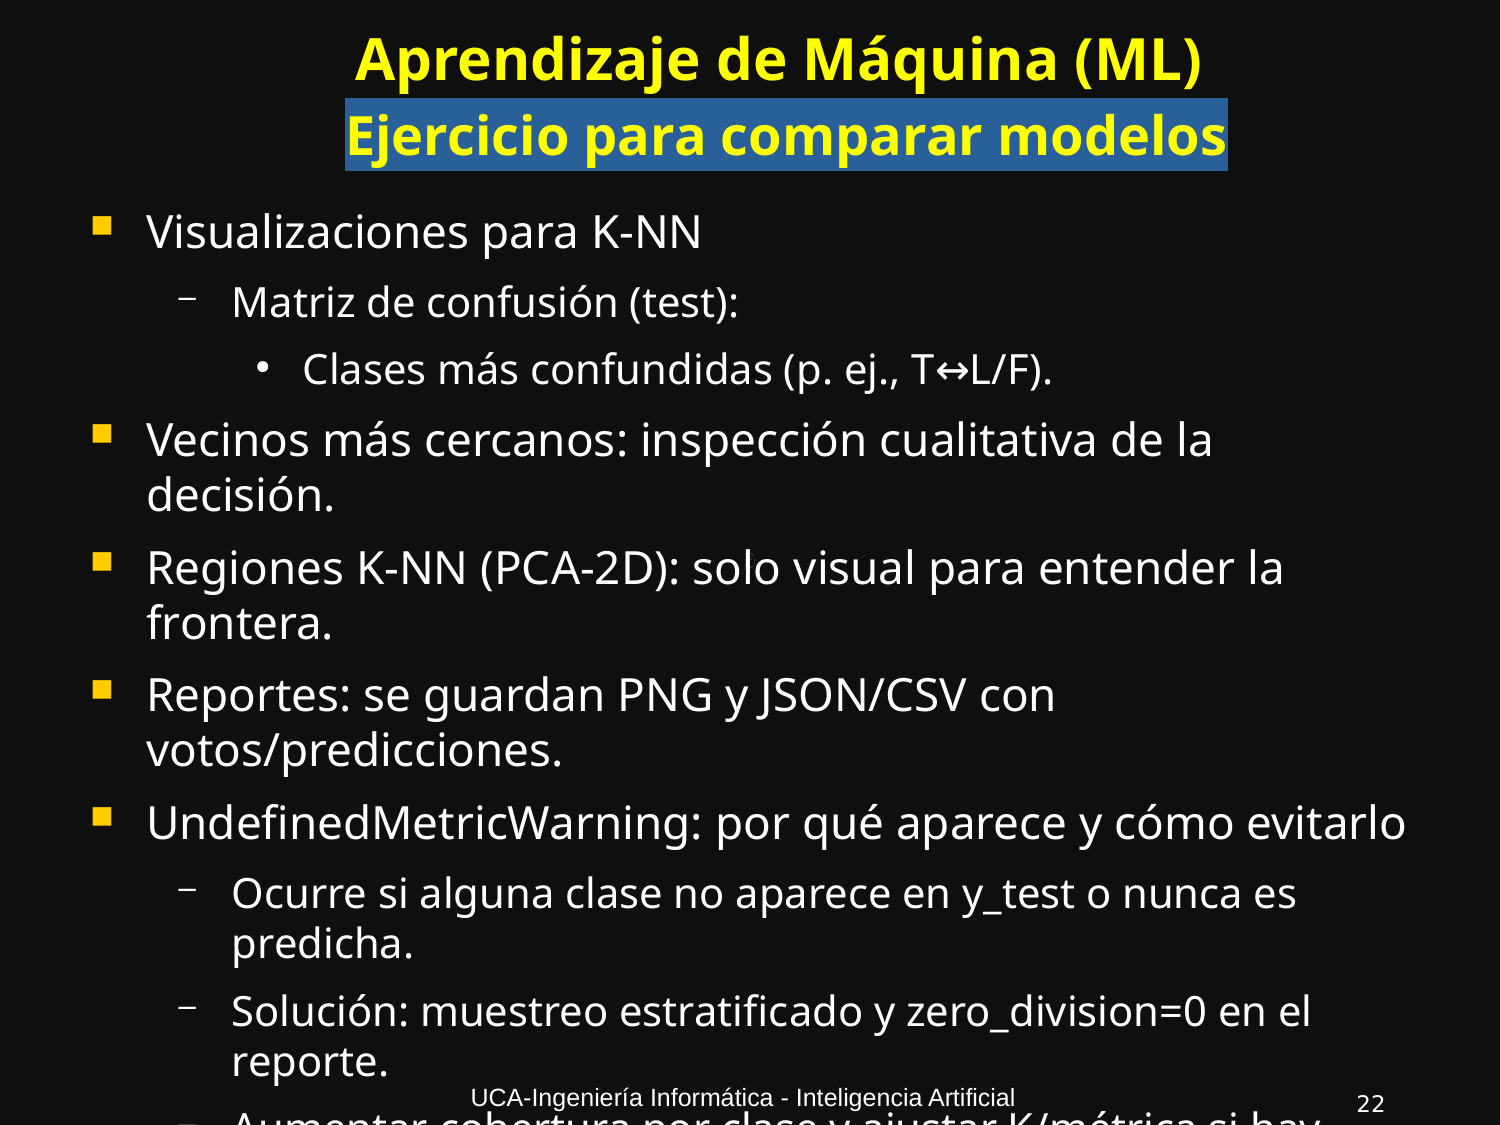

# Aprendizaje de Máquina (ML) Ejercicio para comparar modelos
Visualizaciones para K-NN
Matriz de confusión (test):
Clases más confundidas (p. ej., T↔L/F).
Vecinos más cercanos: inspección cualitativa de la decisión.
Regiones K-NN (PCA-2D): solo visual para entender la frontera.
Reportes: se guardan PNG y JSON/CSV con votos/predicciones.
UndefinedMetricWarning: por qué aparece y cómo evitarlo
Ocurre si alguna clase no aparece en y_test o nunca es predicha.
Solución: muestreo estratificado y zero_division=0 en el reporte.
Aumentar cobertura por clase y ajustar K/métrica si hay clases nunca predichas.